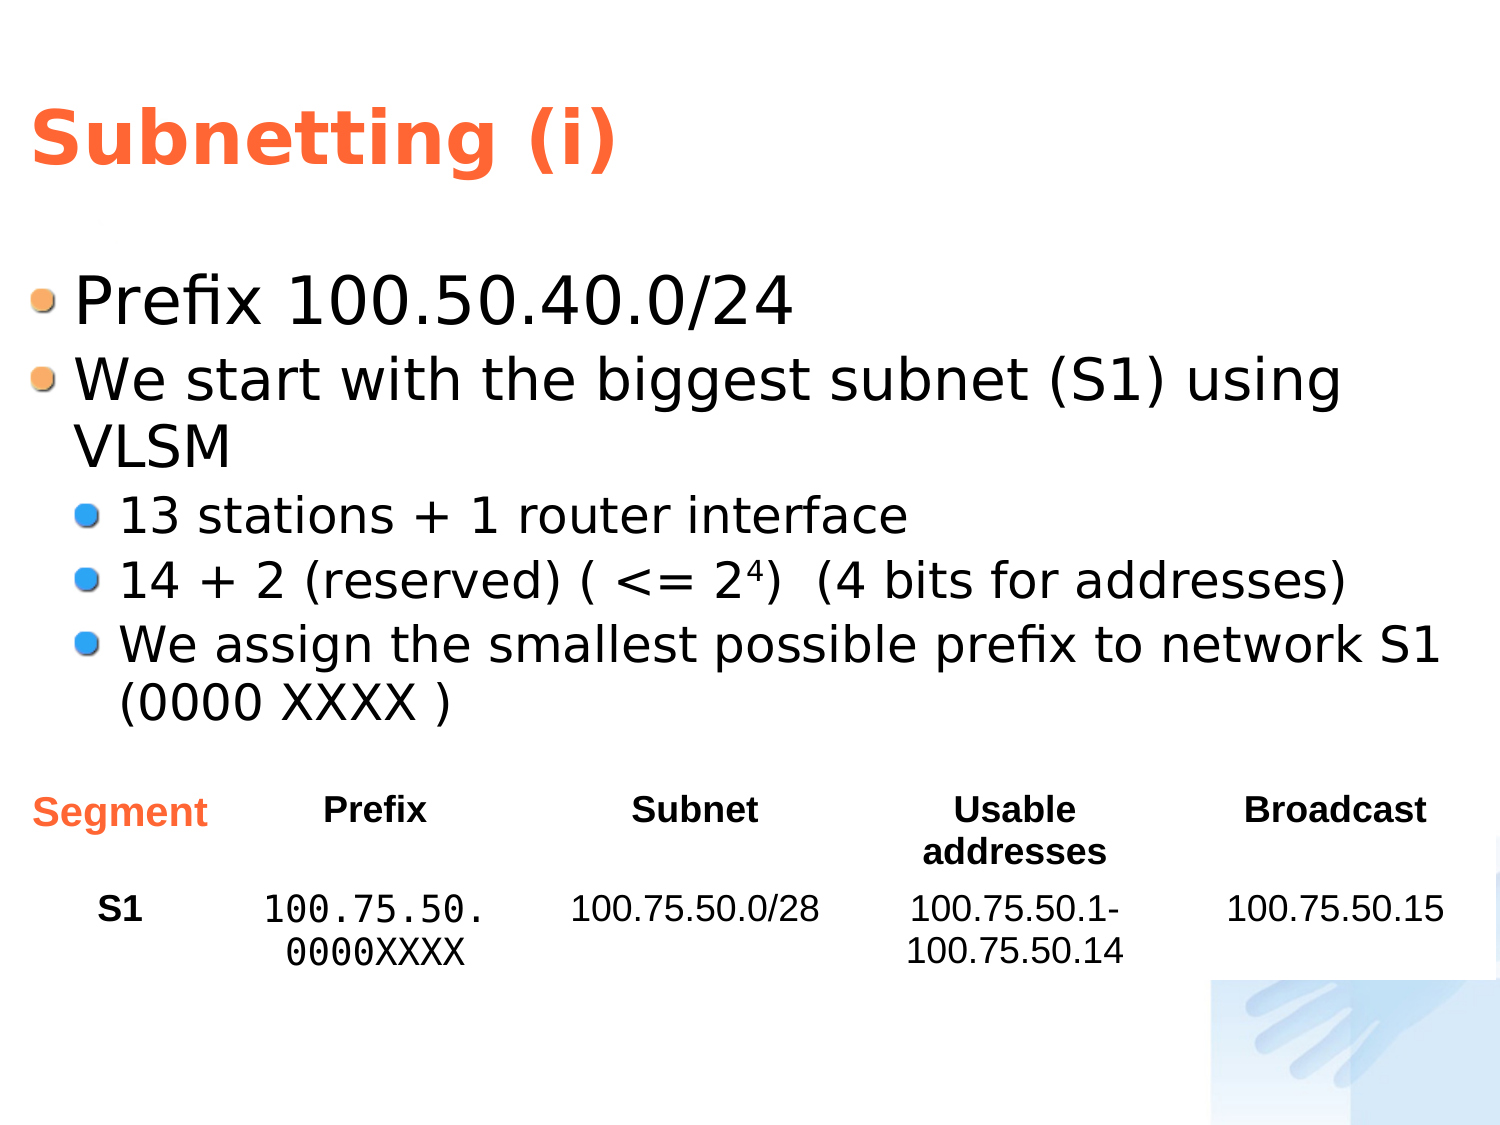

# Subnetting (i)
Prefix 100.50.40.0/24
We start with the biggest subnet (S1) using VLSM
13 stations + 1 router interface
14 + 2 (reserved) ( <= 24) (4 bits for addresses)
We assign the smallest possible prefix to network S1 (0000 XXXX )
| Segment | Prefix | Subnet | Usable addresses | Broadcast |
| --- | --- | --- | --- | --- |
| S1 | 100.75.50. 0000XXXX | 100.75.50.0/28 | 100.75.50.1-100.75.50.14 | 100.75.50.15 |